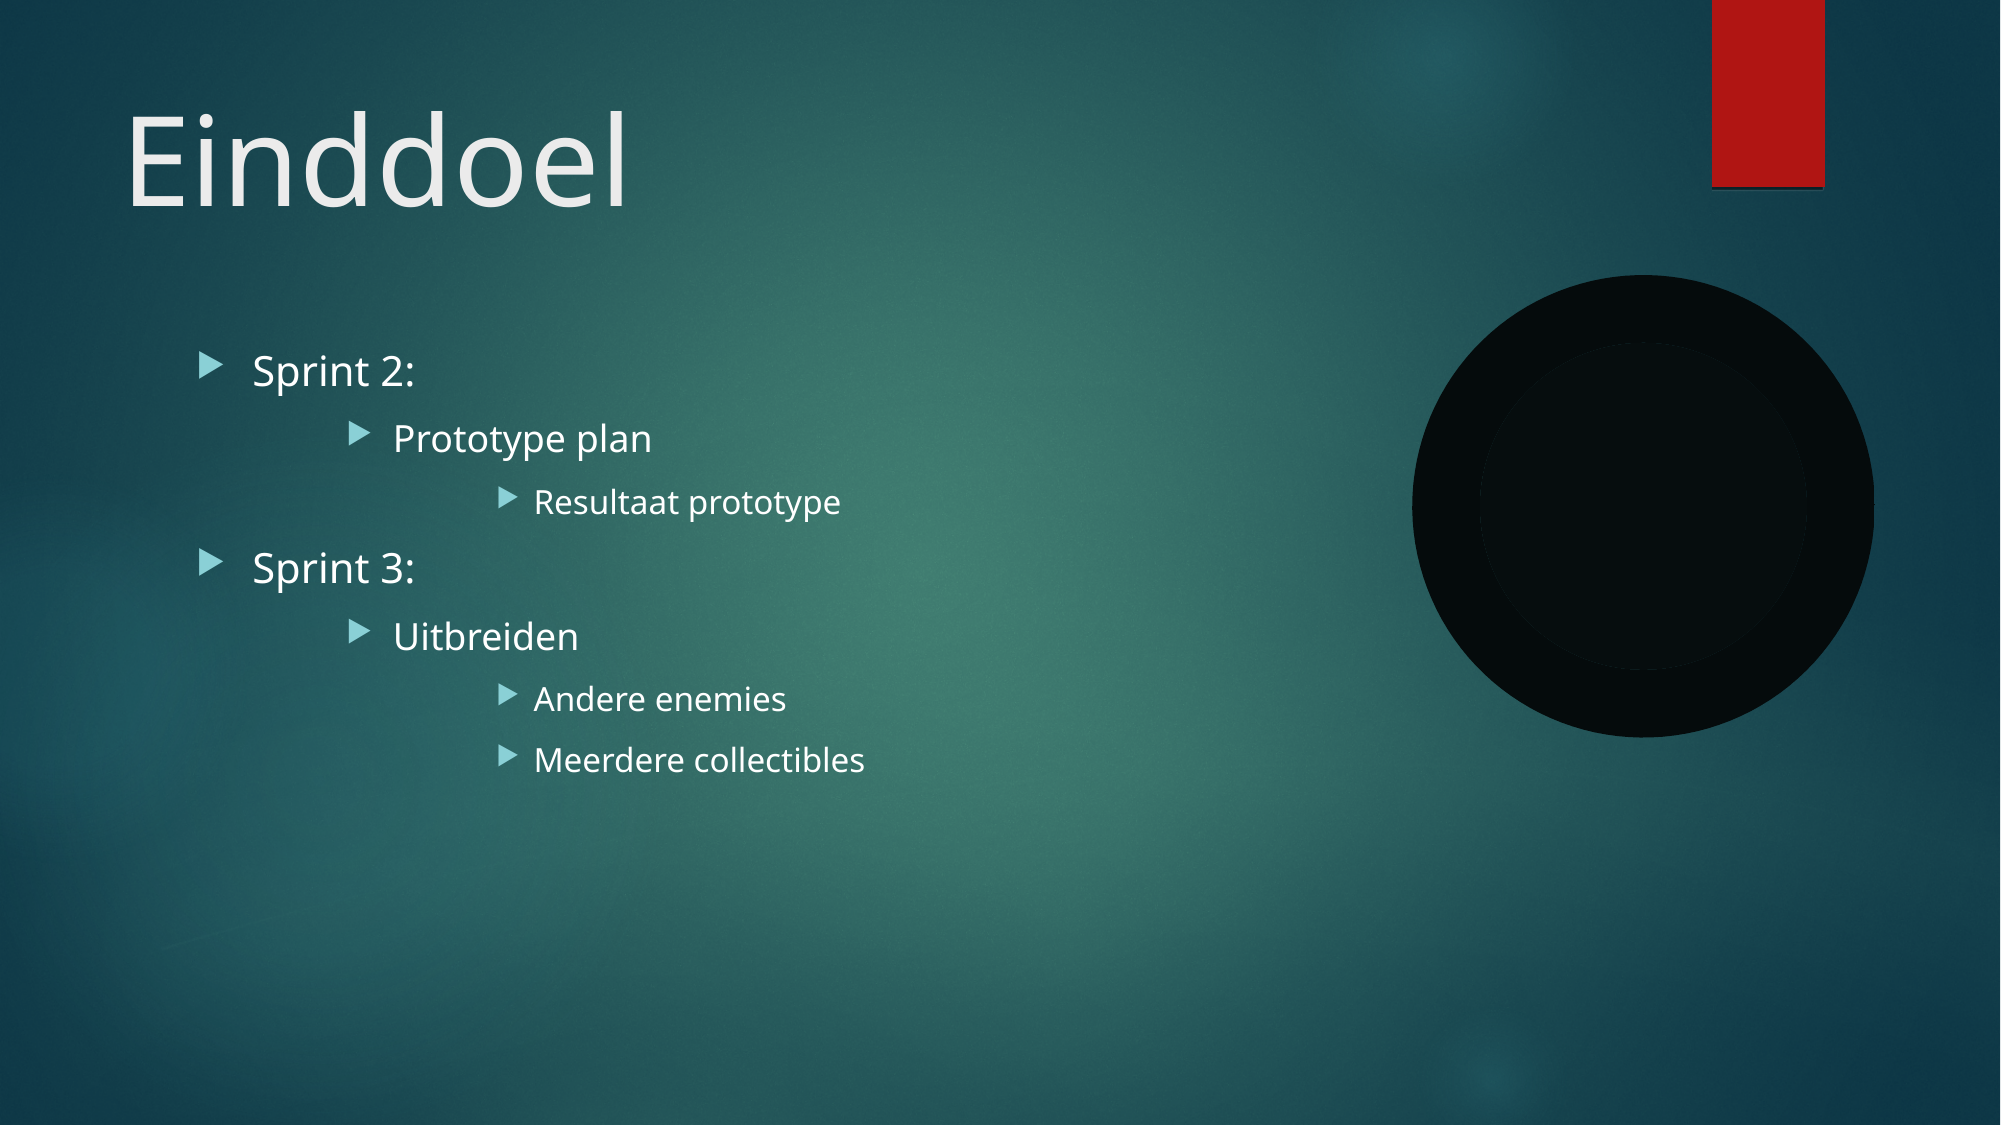

# Einddoel
Sprint 2:
Prototype plan
Resultaat prototype
Sprint 3:
Uitbreiden
Andere enemies
Meerdere collectibles